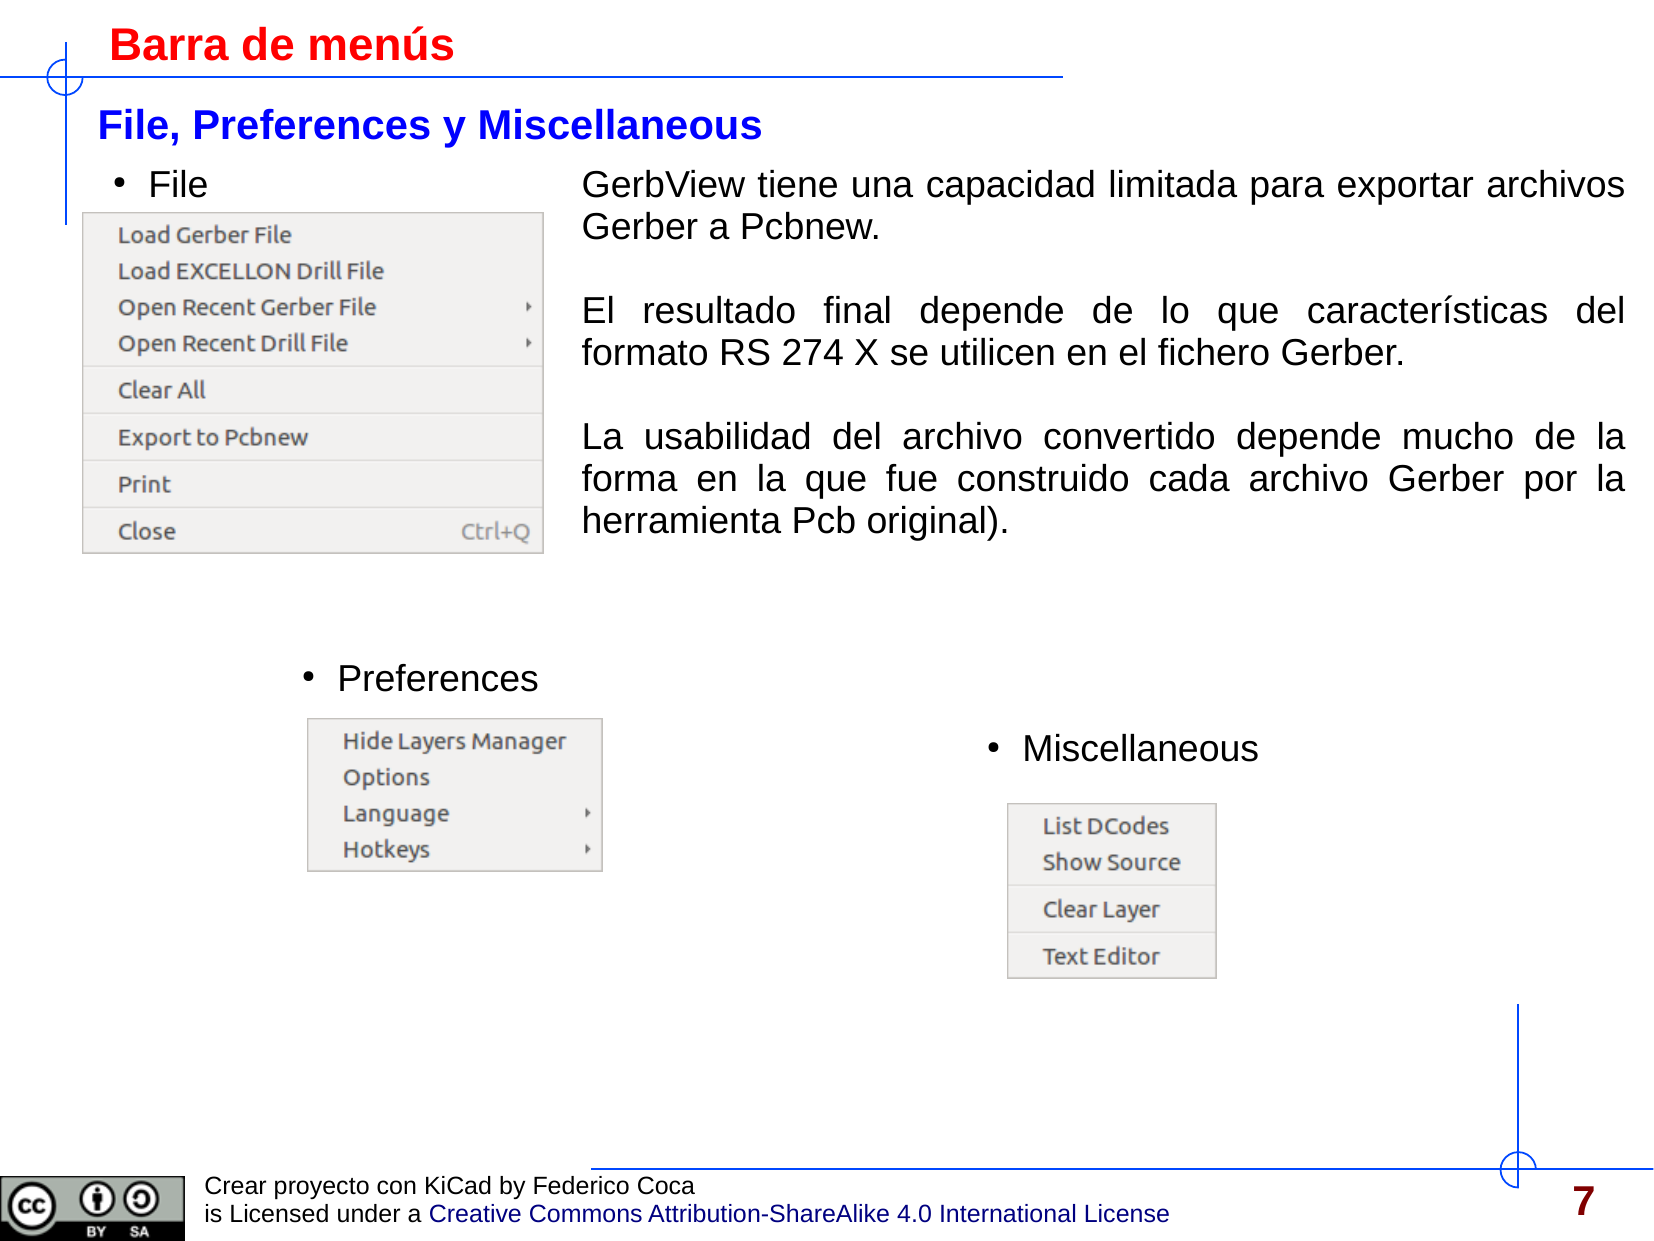

Barra de menús
File, Preferences y Miscellaneous
File
GerbView tiene una capacidad limitada para exportar archivos Gerber a Pcbnew.
El resultado final depende de lo que características del formato RS 274 X se utilicen en el fichero Gerber.
La usabilidad del archivo convertido depende mucho de la forma en la que fue construido cada archivo Gerber por la herramienta Pcb original).
Preferences
Miscellaneous
Crear proyecto con KiCad by Federico Coca
is Licensed under a Creative Commons Attribution-ShareAlike 4.0 International License